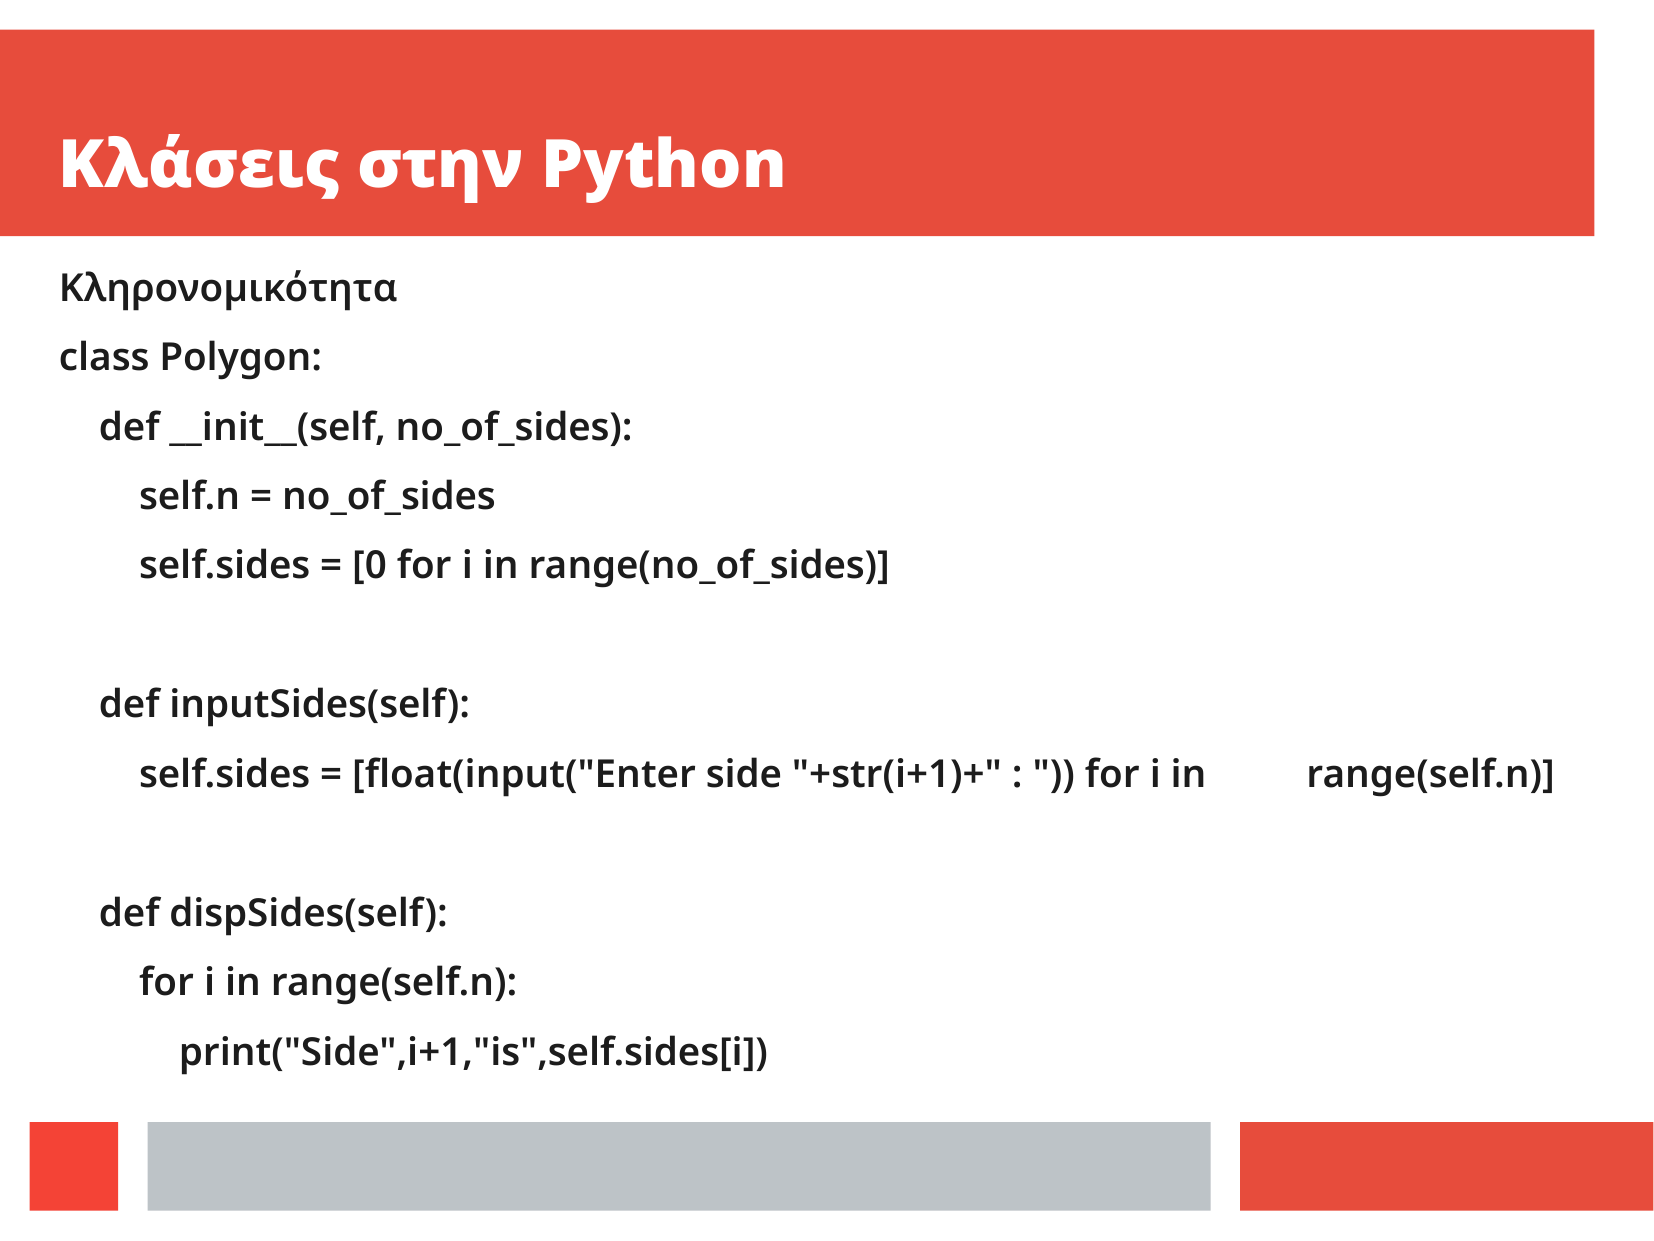

# Kλάσεις στην Python
Kληρονομικότητα
class Polygon:
 def __init__(self, no_of_sides):
 self.n = no_of_sides
 self.sides = [0 for i in range(no_of_sides)]
 def inputSides(self):
 self.sides = [float(input("Enter side "+str(i+1)+" : ")) for i in range(self.n)]
 def dispSides(self):
 for i in range(self.n):
 print("Side",i+1,"is",self.sides[i])